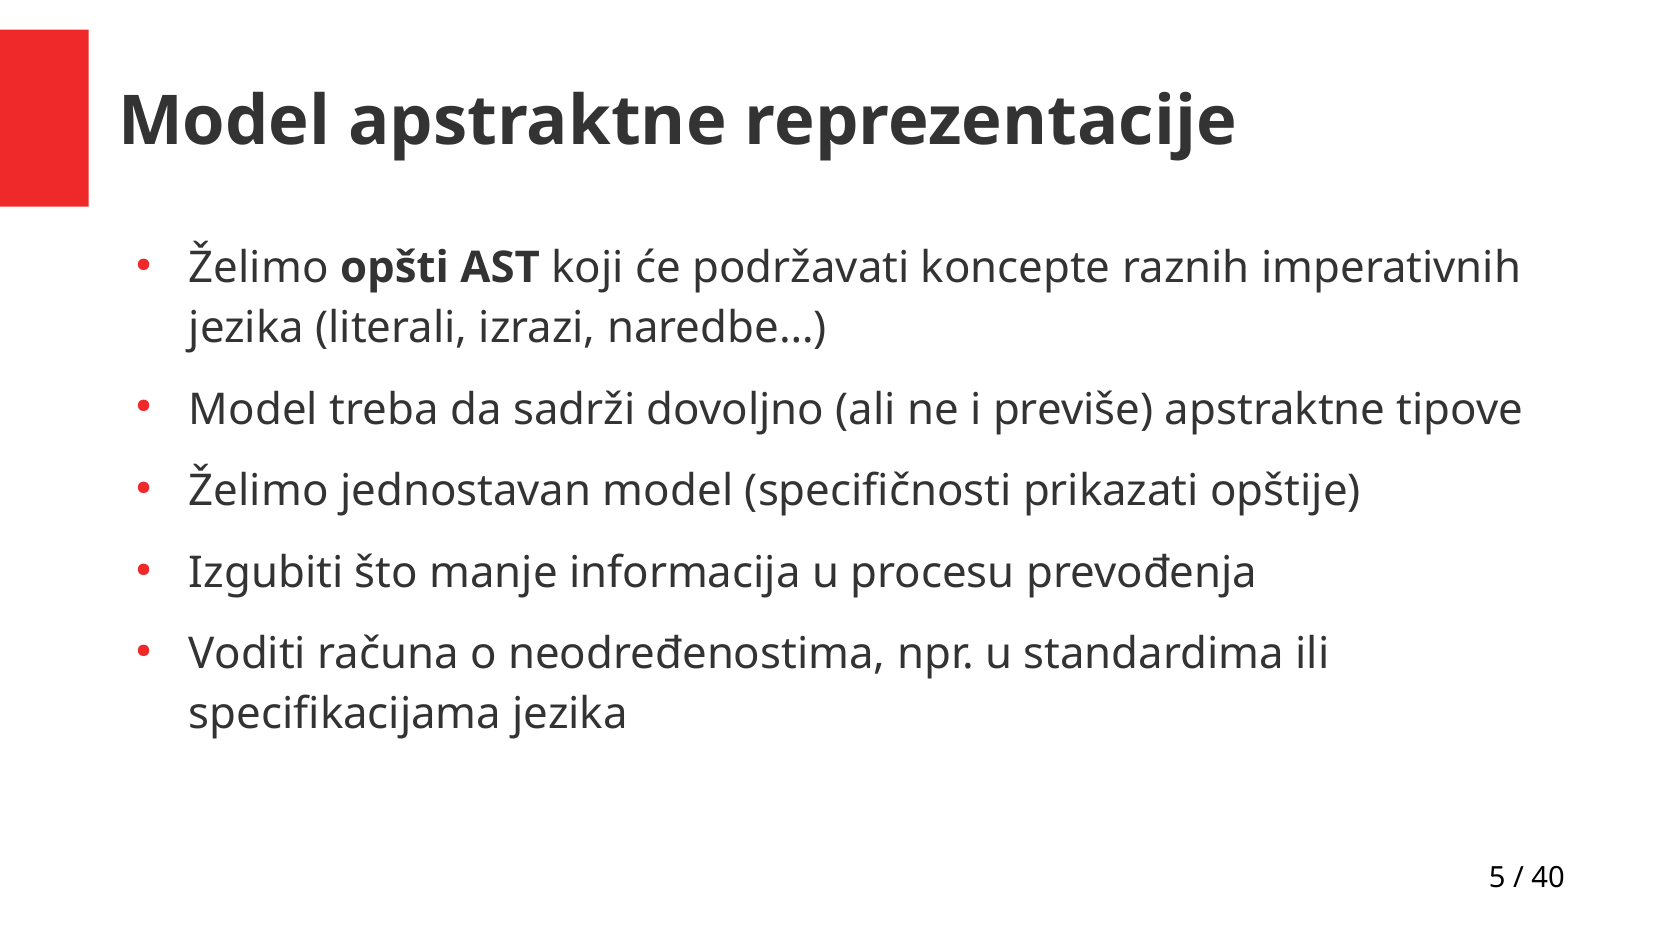

# Model apstraktne reprezentacije
Želimo opšti AST koji će podržavati koncepte raznih imperativnih jezika (literali, izrazi, naredbe…)
Model treba da sadrži dovoljno (ali ne i previše) apstraktne tipove
Želimo jednostavan model (specifičnosti prikazati opštije)
Izgubiti što manje informacija u procesu prevođenja
Voditi računa o neodređenostima, npr. u standardima ili specifikacijama jezika
5